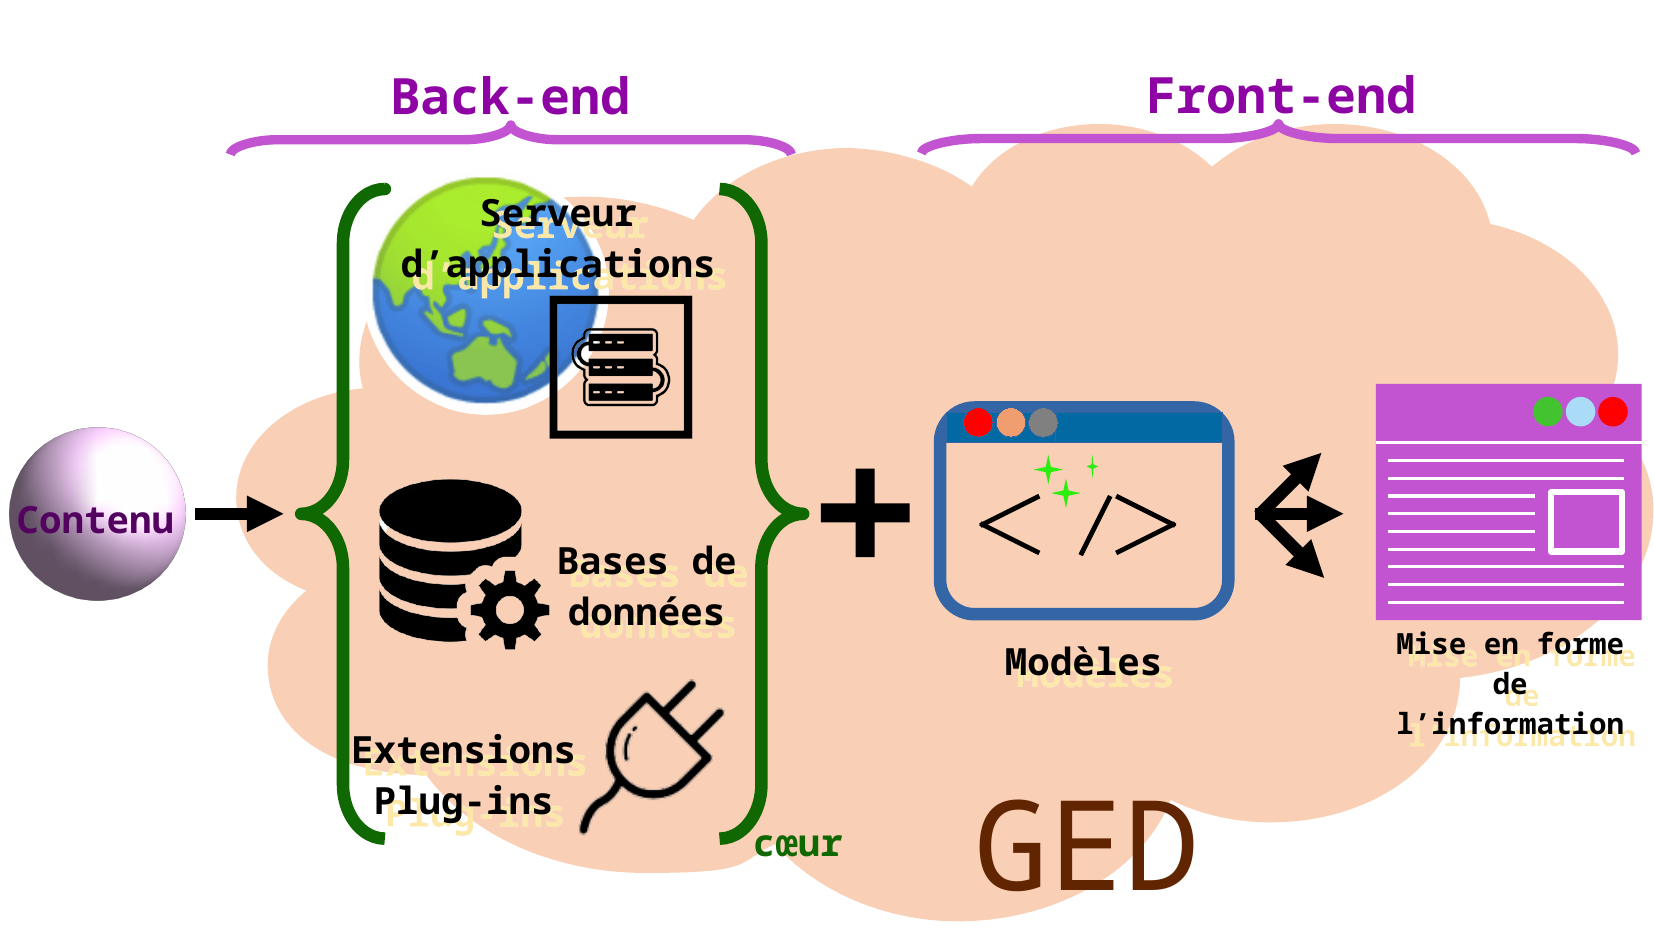

Front-end
Back-end
Serveur d’applications
Contenu
Bases de données
Mise en forme de l’information
Modèles
Extensions
Plug-ins
GED
cœur